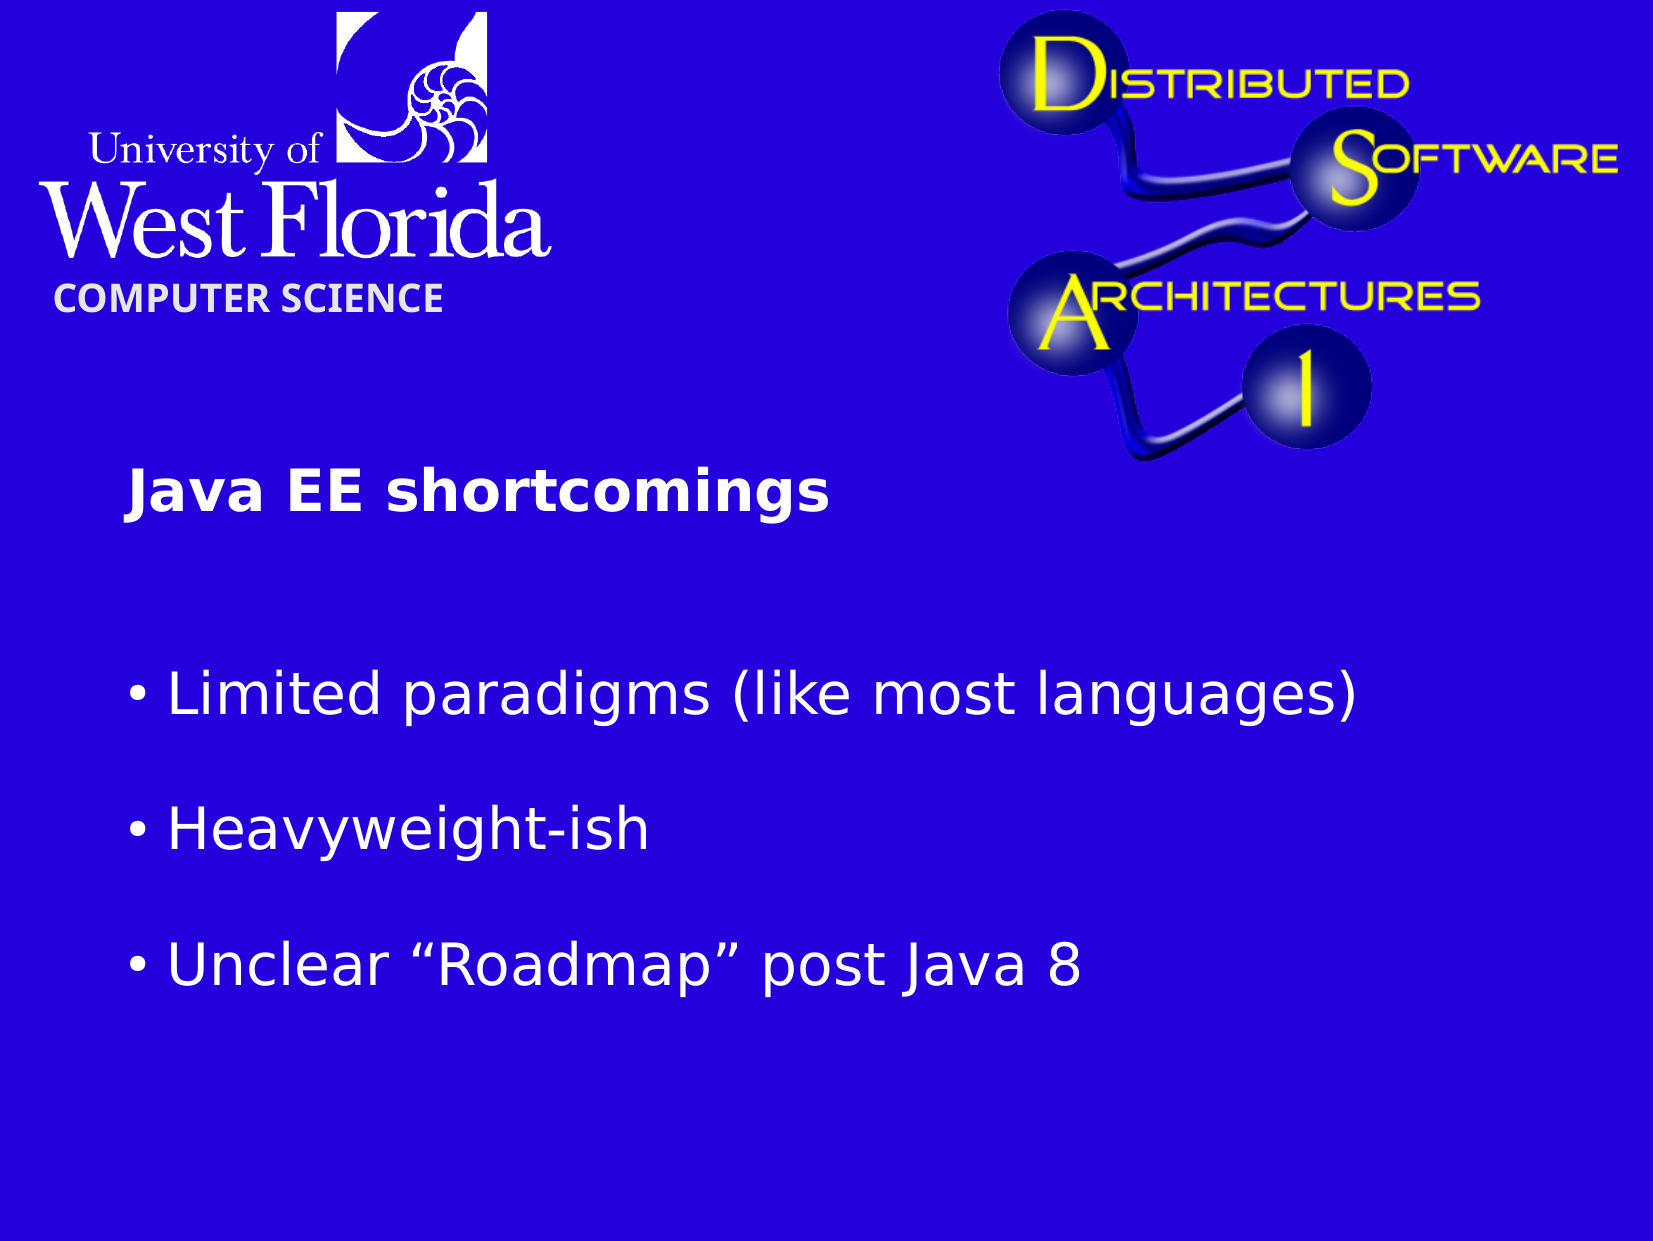

COMPUTER SCIENCE
Java EE shortcomings
 Limited paradigms (like most languages)
 Heavyweight-ish
 Unclear “Roadmap” post Java 8